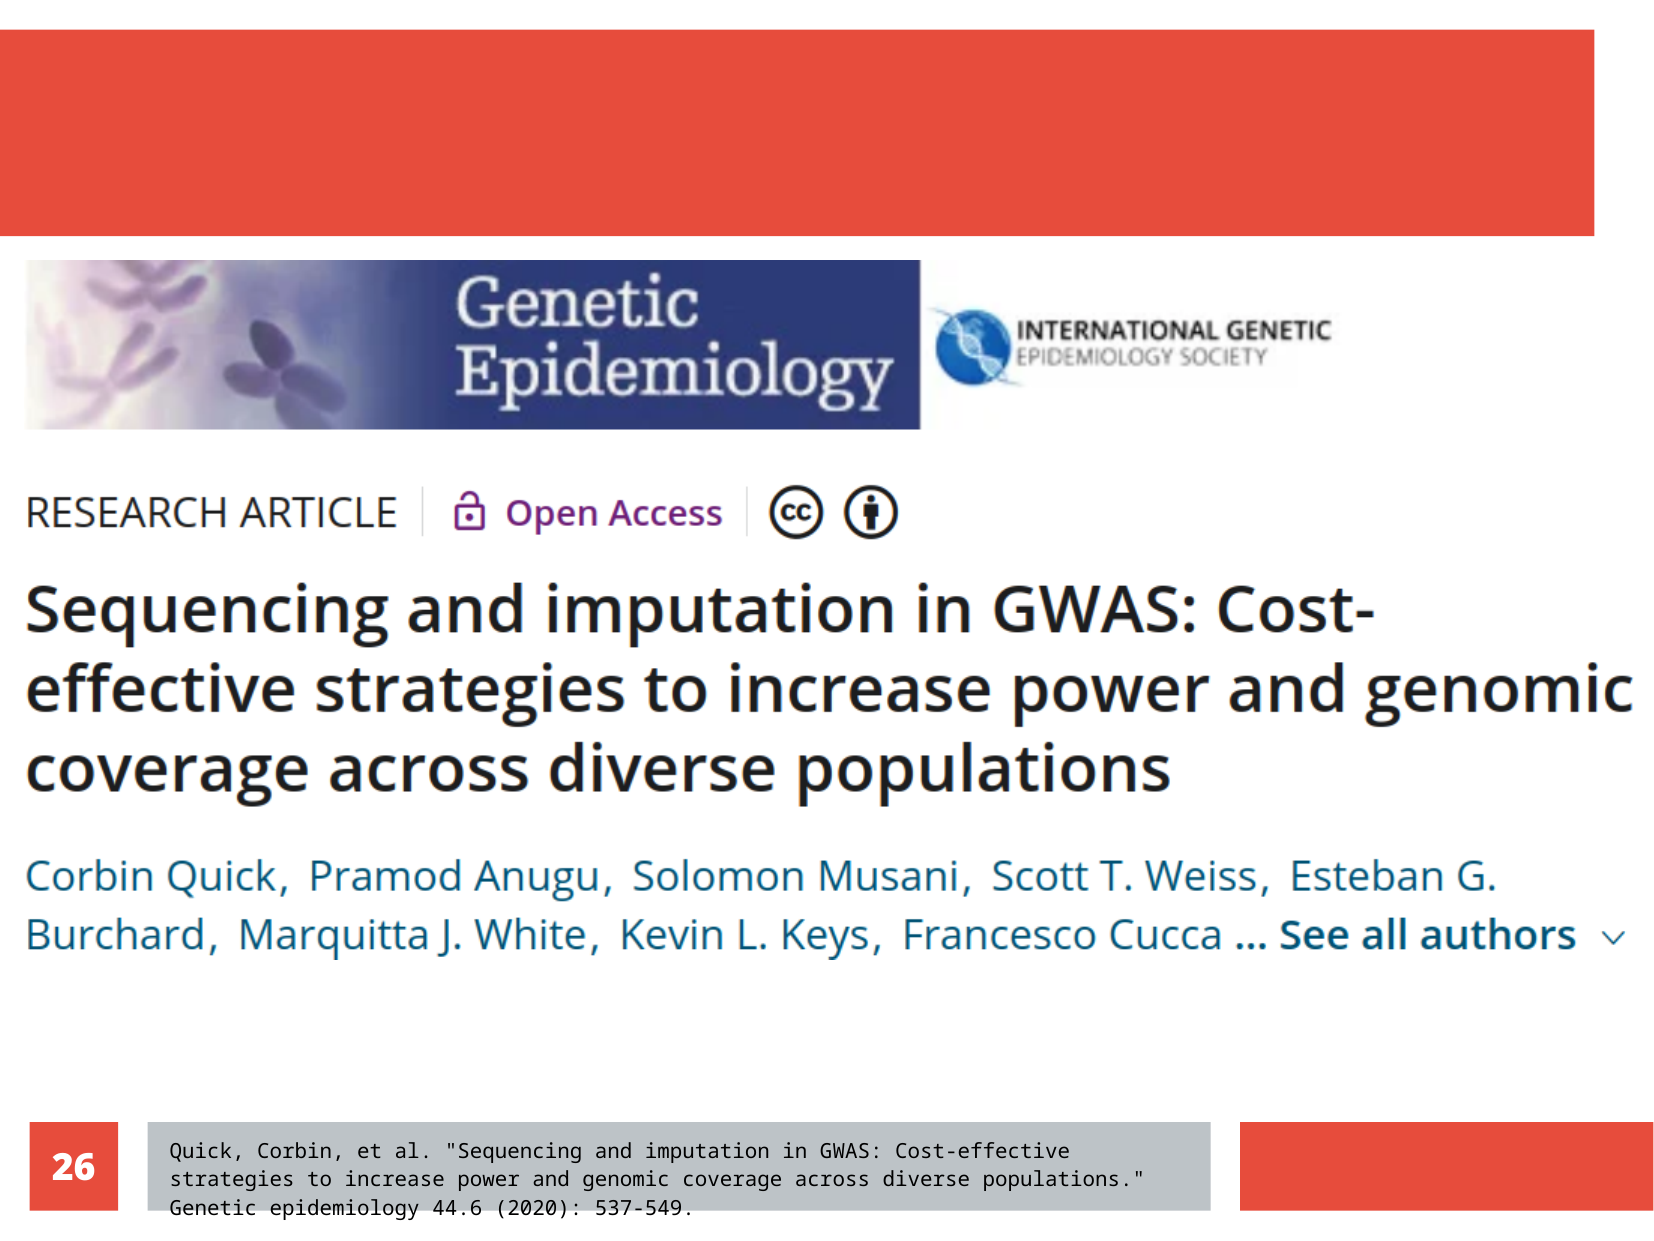

#
26
Quick, Corbin, et al. "Sequencing and imputation in GWAS: Cost‐effective strategies to increase power and genomic coverage across diverse populations." Genetic epidemiology 44.6 (2020): 537-549.